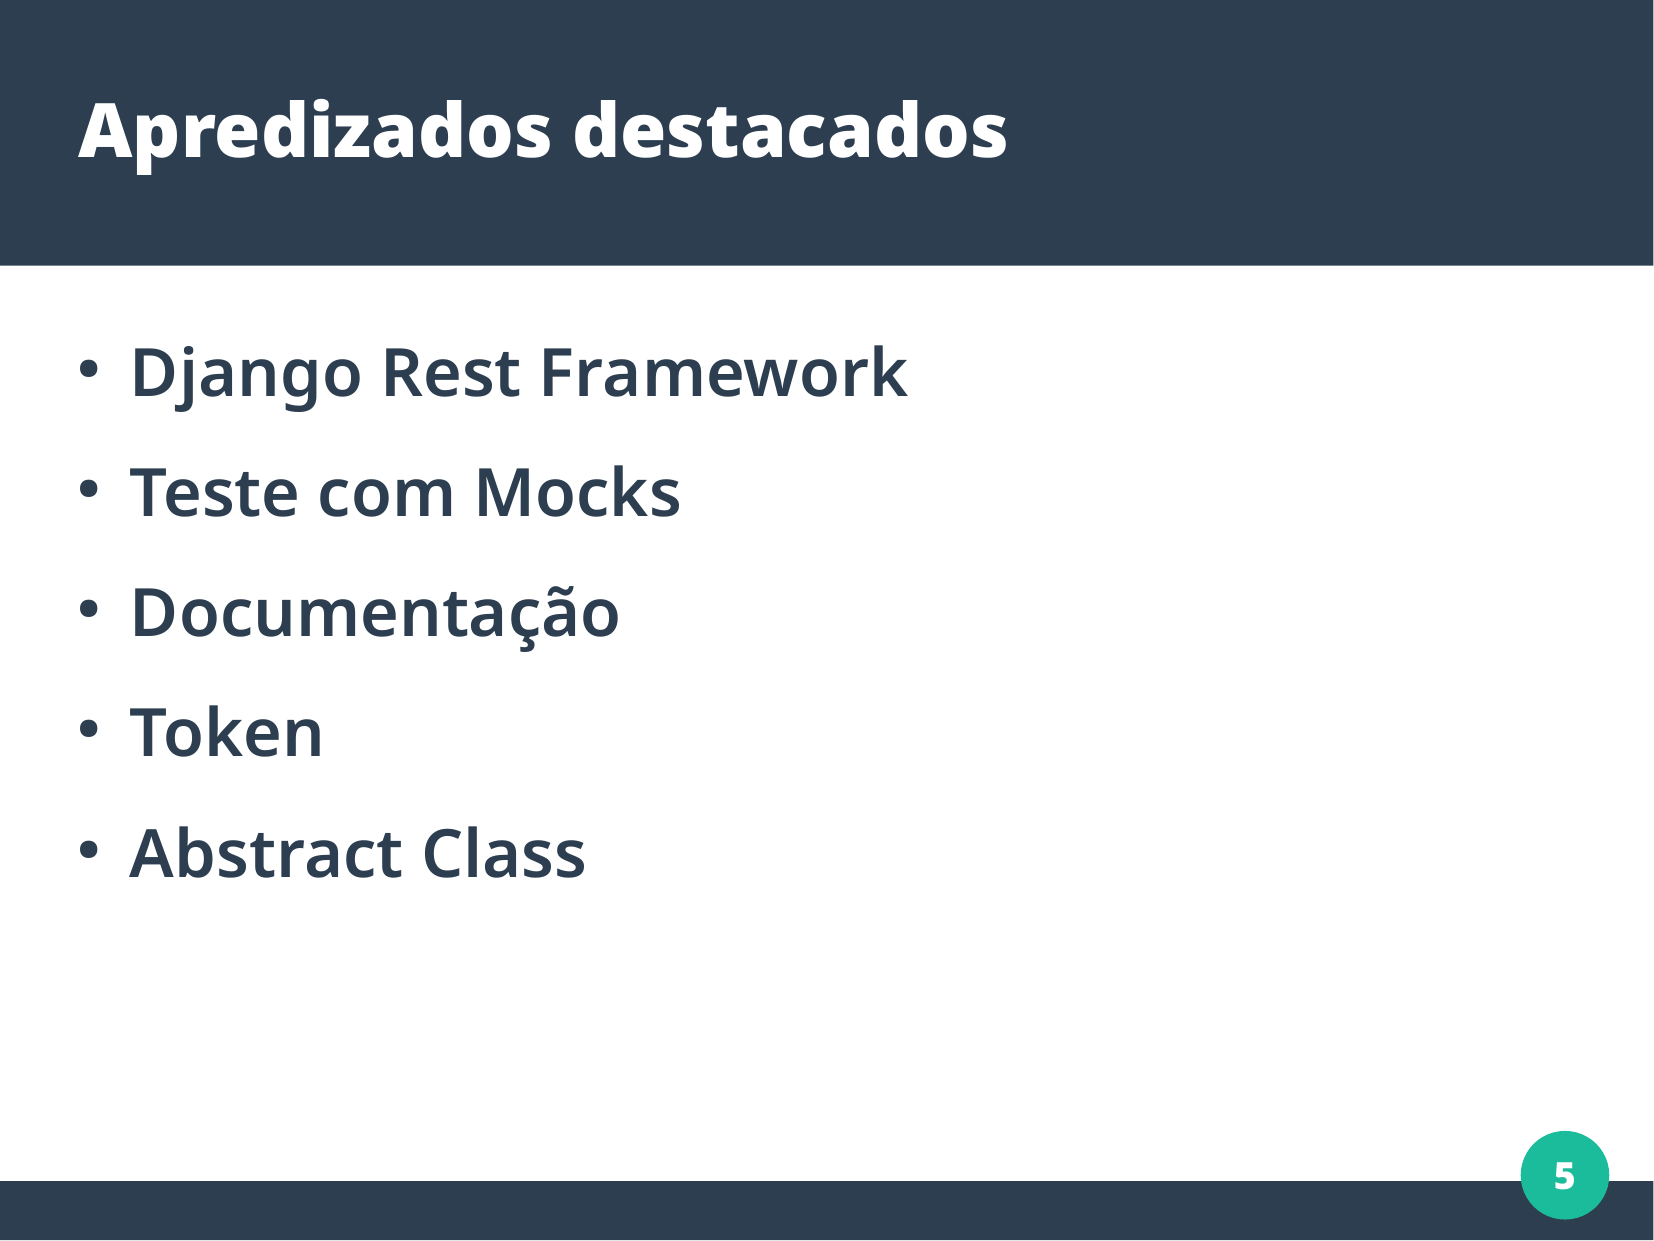

# Apredizados destacados
Django Rest Framework
Teste com Mocks
Documentação
Token
Abstract Class
5